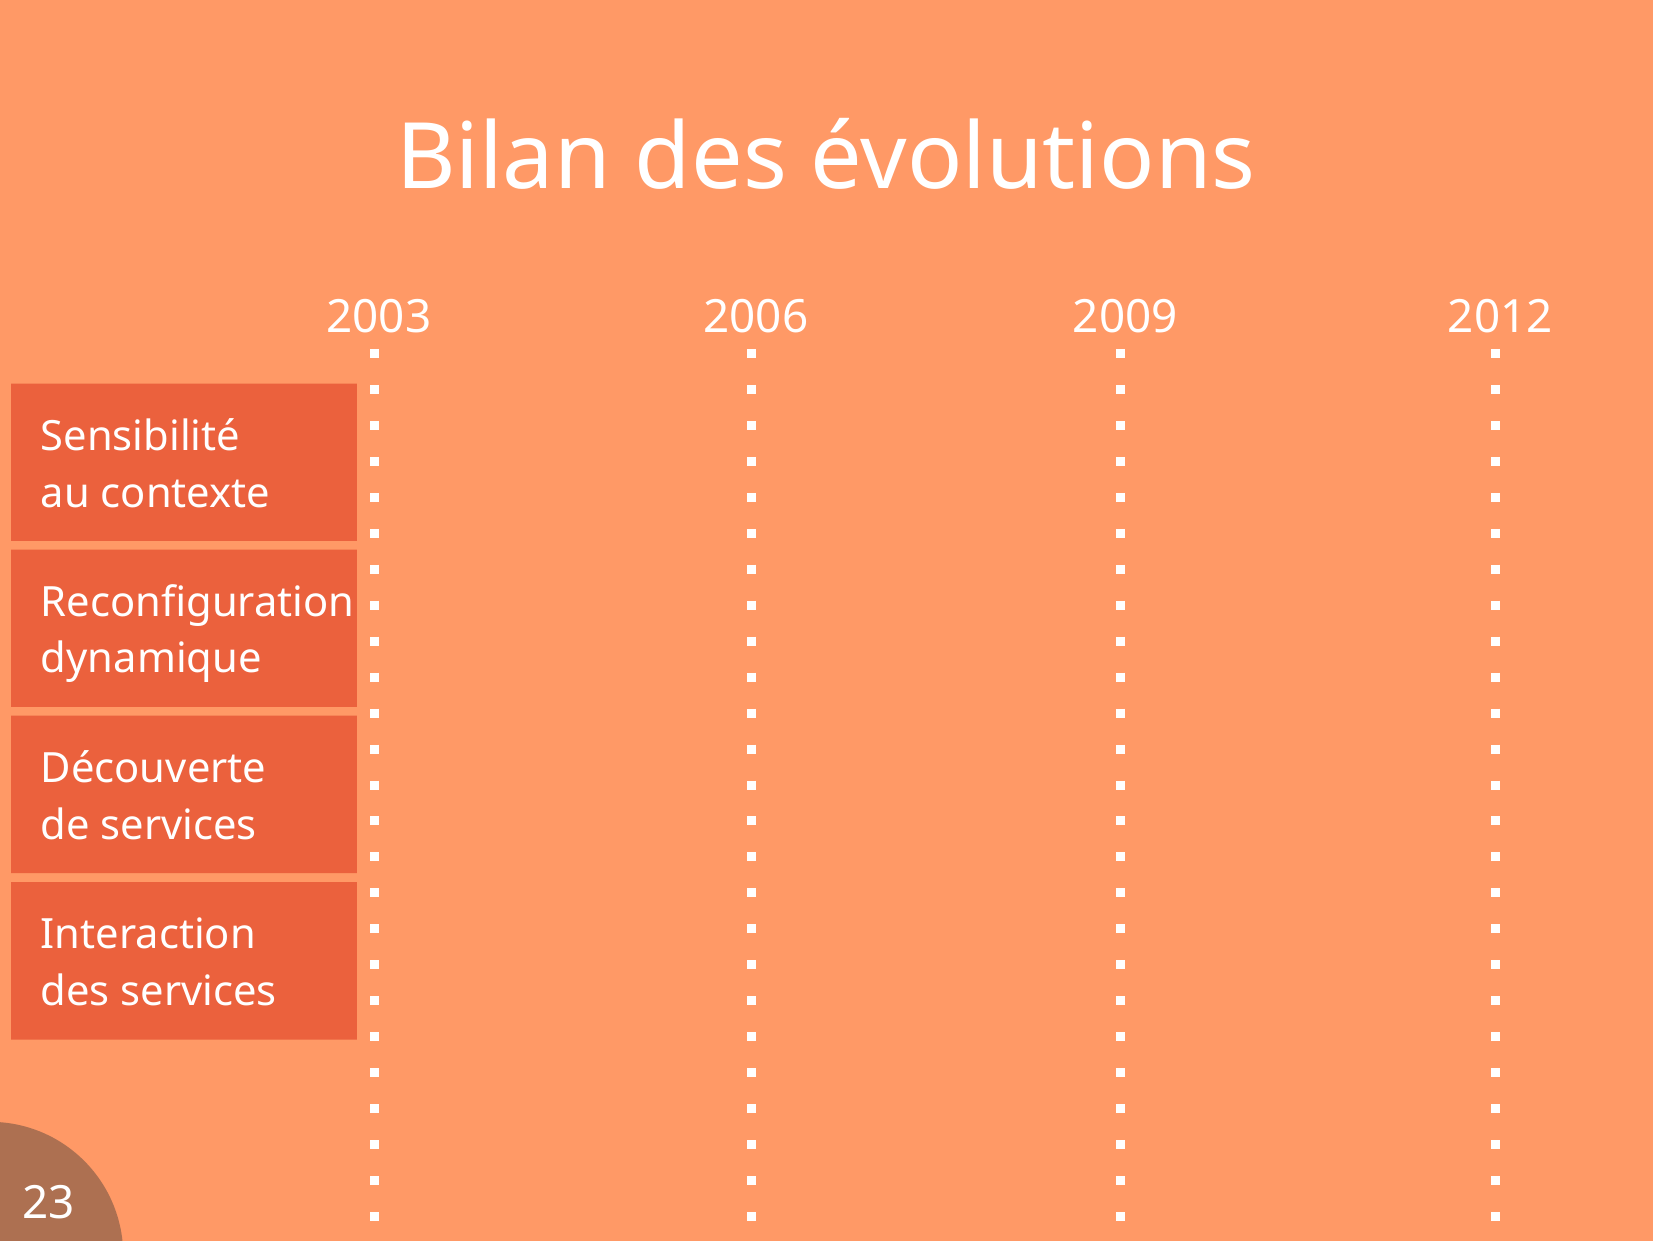

# Bilan des évolutions
2003
2006
2009
2012
Sensibilité
au contexte
Reconfiguration
dynamique
Découverte
de services
Interaction
des services
23